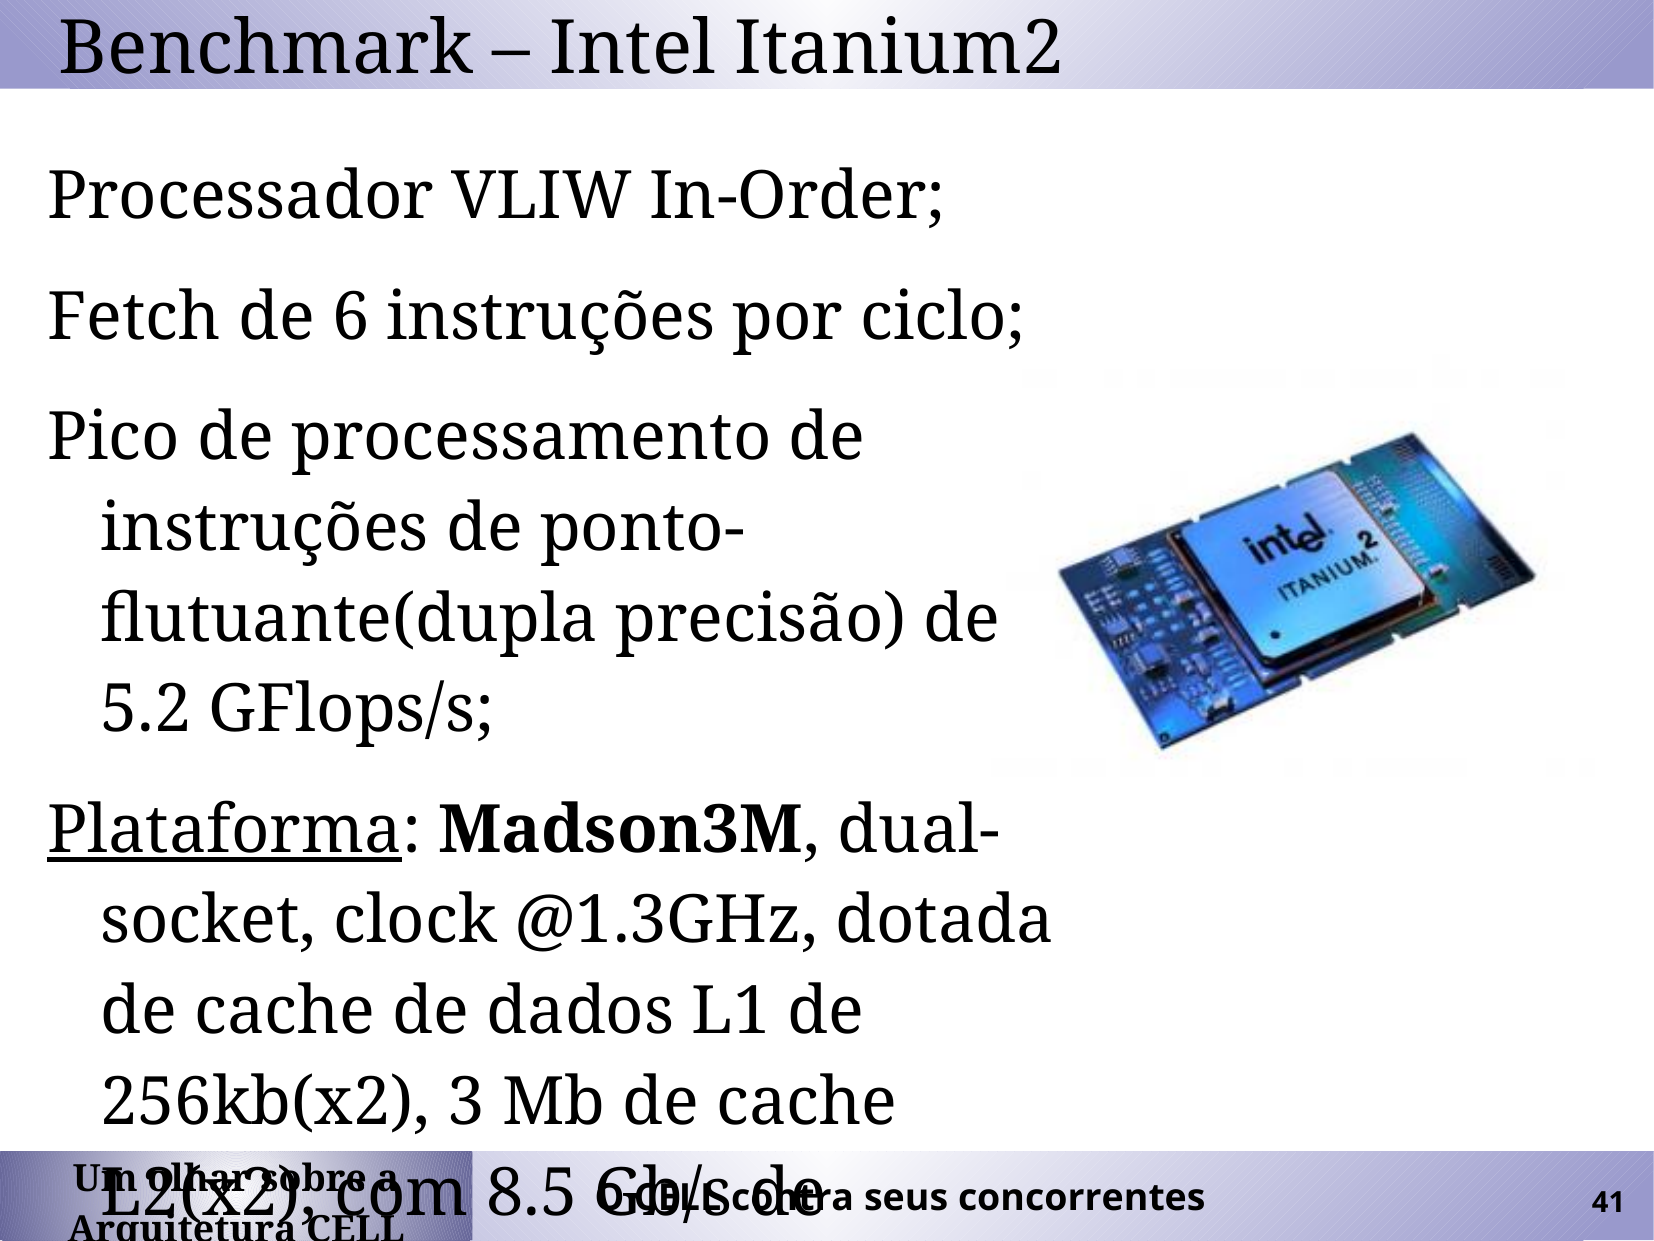

# Benchmark – Intel Itanium2
Processador VLIW In-Order;
Fetch de 6 instruções por ciclo;
Pico de processamento de instruções de ponto-flutuante(dupla precisão) de 5.2 GFlops/s;
Plataforma: Madson3M, dual-socket, clock @1.3GHz, dotada de cache de dados L1 de 256kb(x2), 3 Mb de cache L2(x2), com 8.5 Gb/s de largura de banda, memória do sistema de 4Gb;
O CELL contra seus concorrentes
41